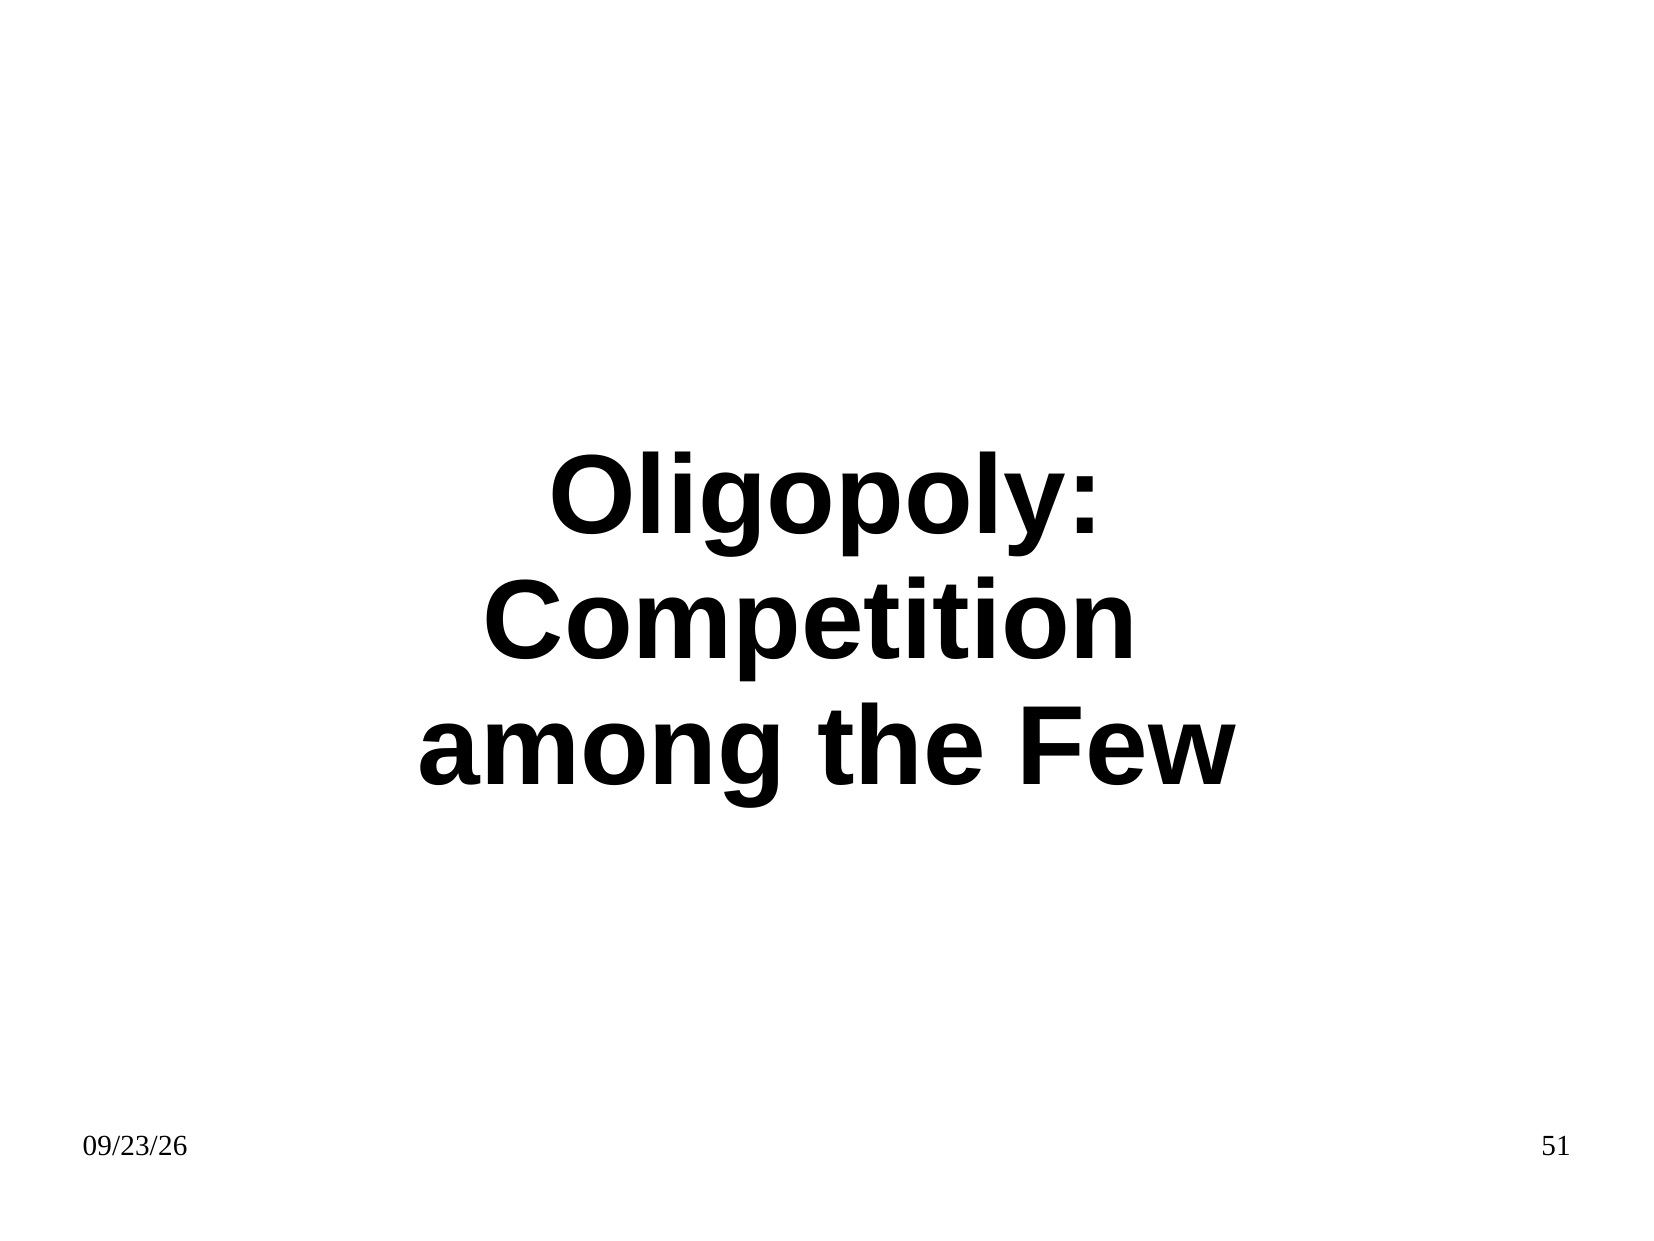

# Oligopoly: Competition among the Few
51